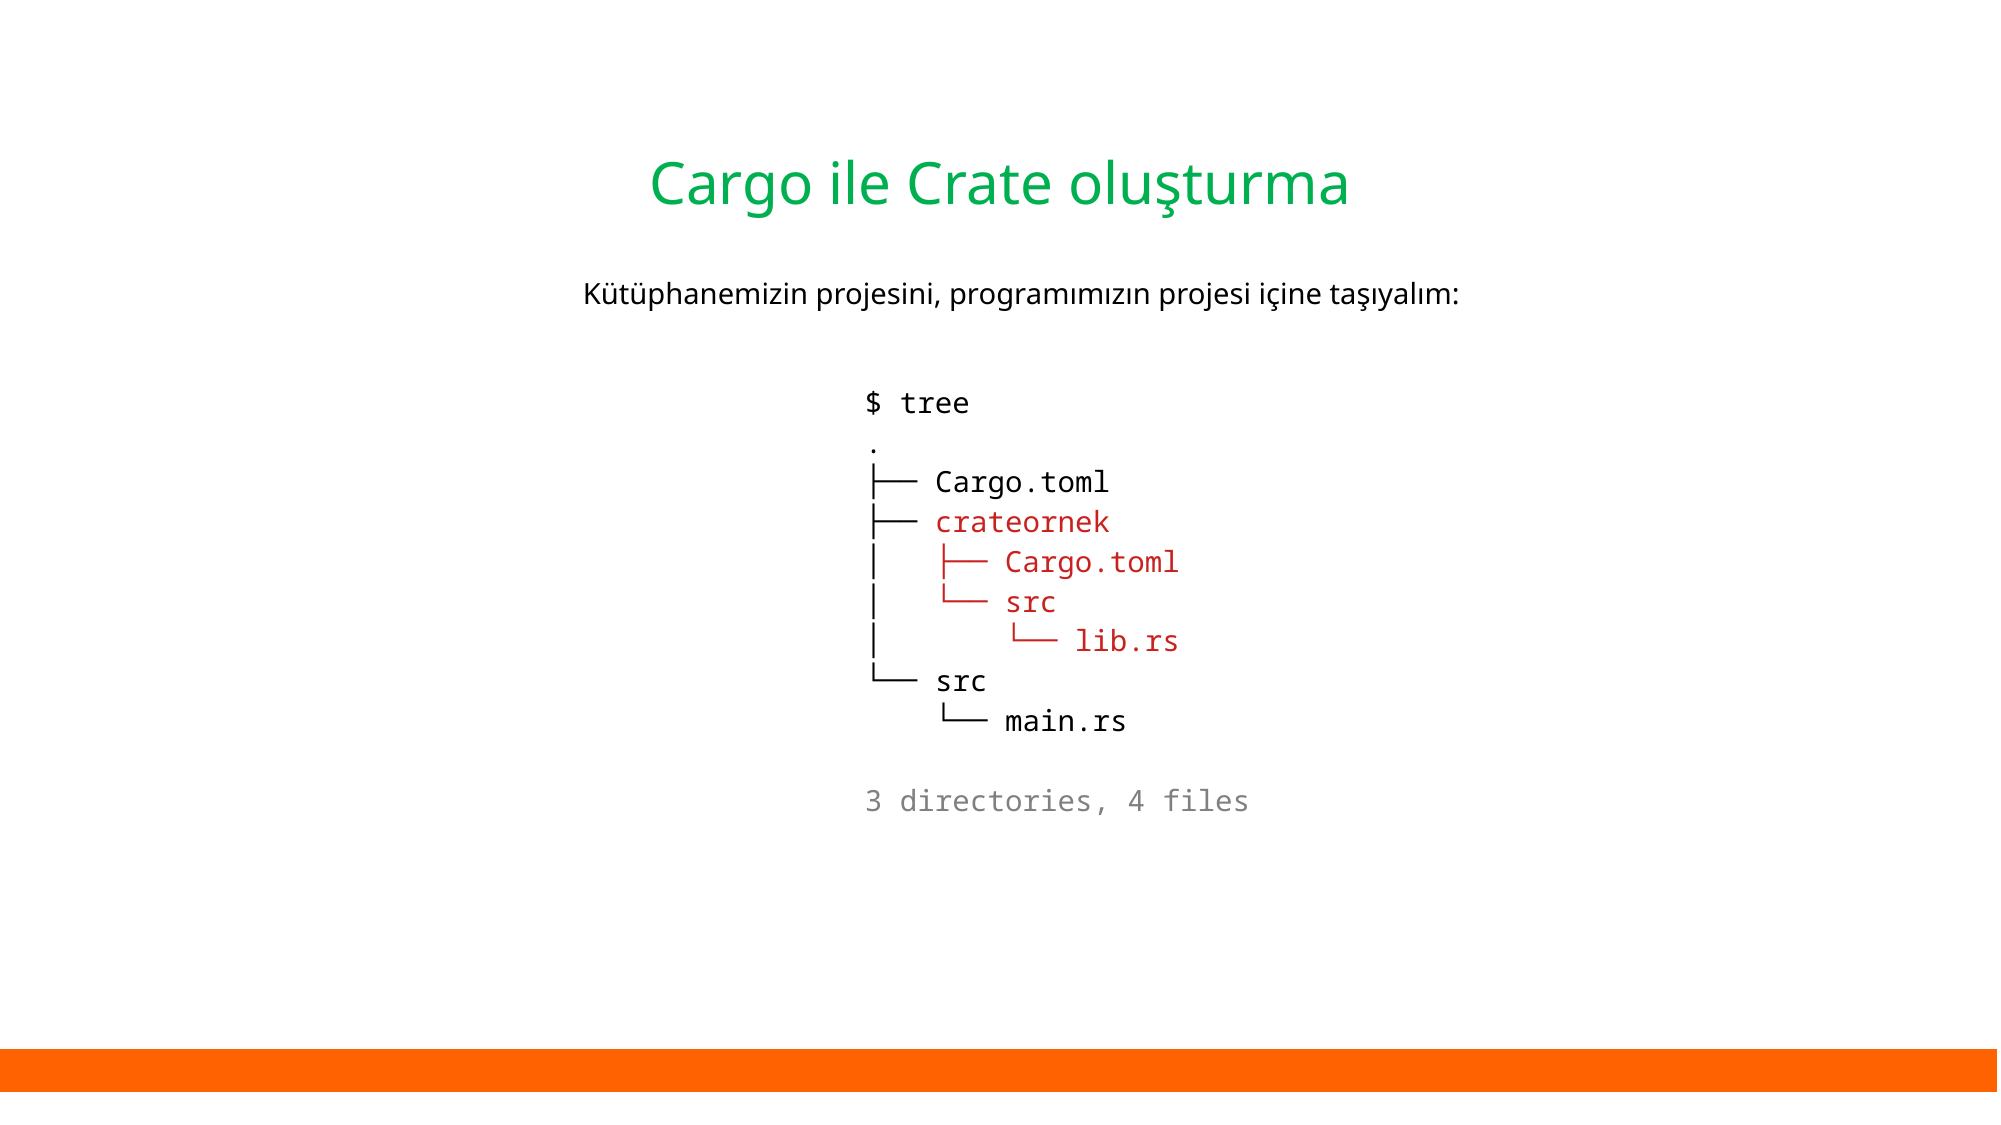

# Cargo ile Crate oluşturma
Kütüphanemizin projesini, programımızın projesi içine taşıyalım:
$ tree
.
├── Cargo.toml
├── crateornek
│   ├── Cargo.toml
│   └── src
│   └── lib.rs
└── src
 └── main.rs
3 directories, 4 files